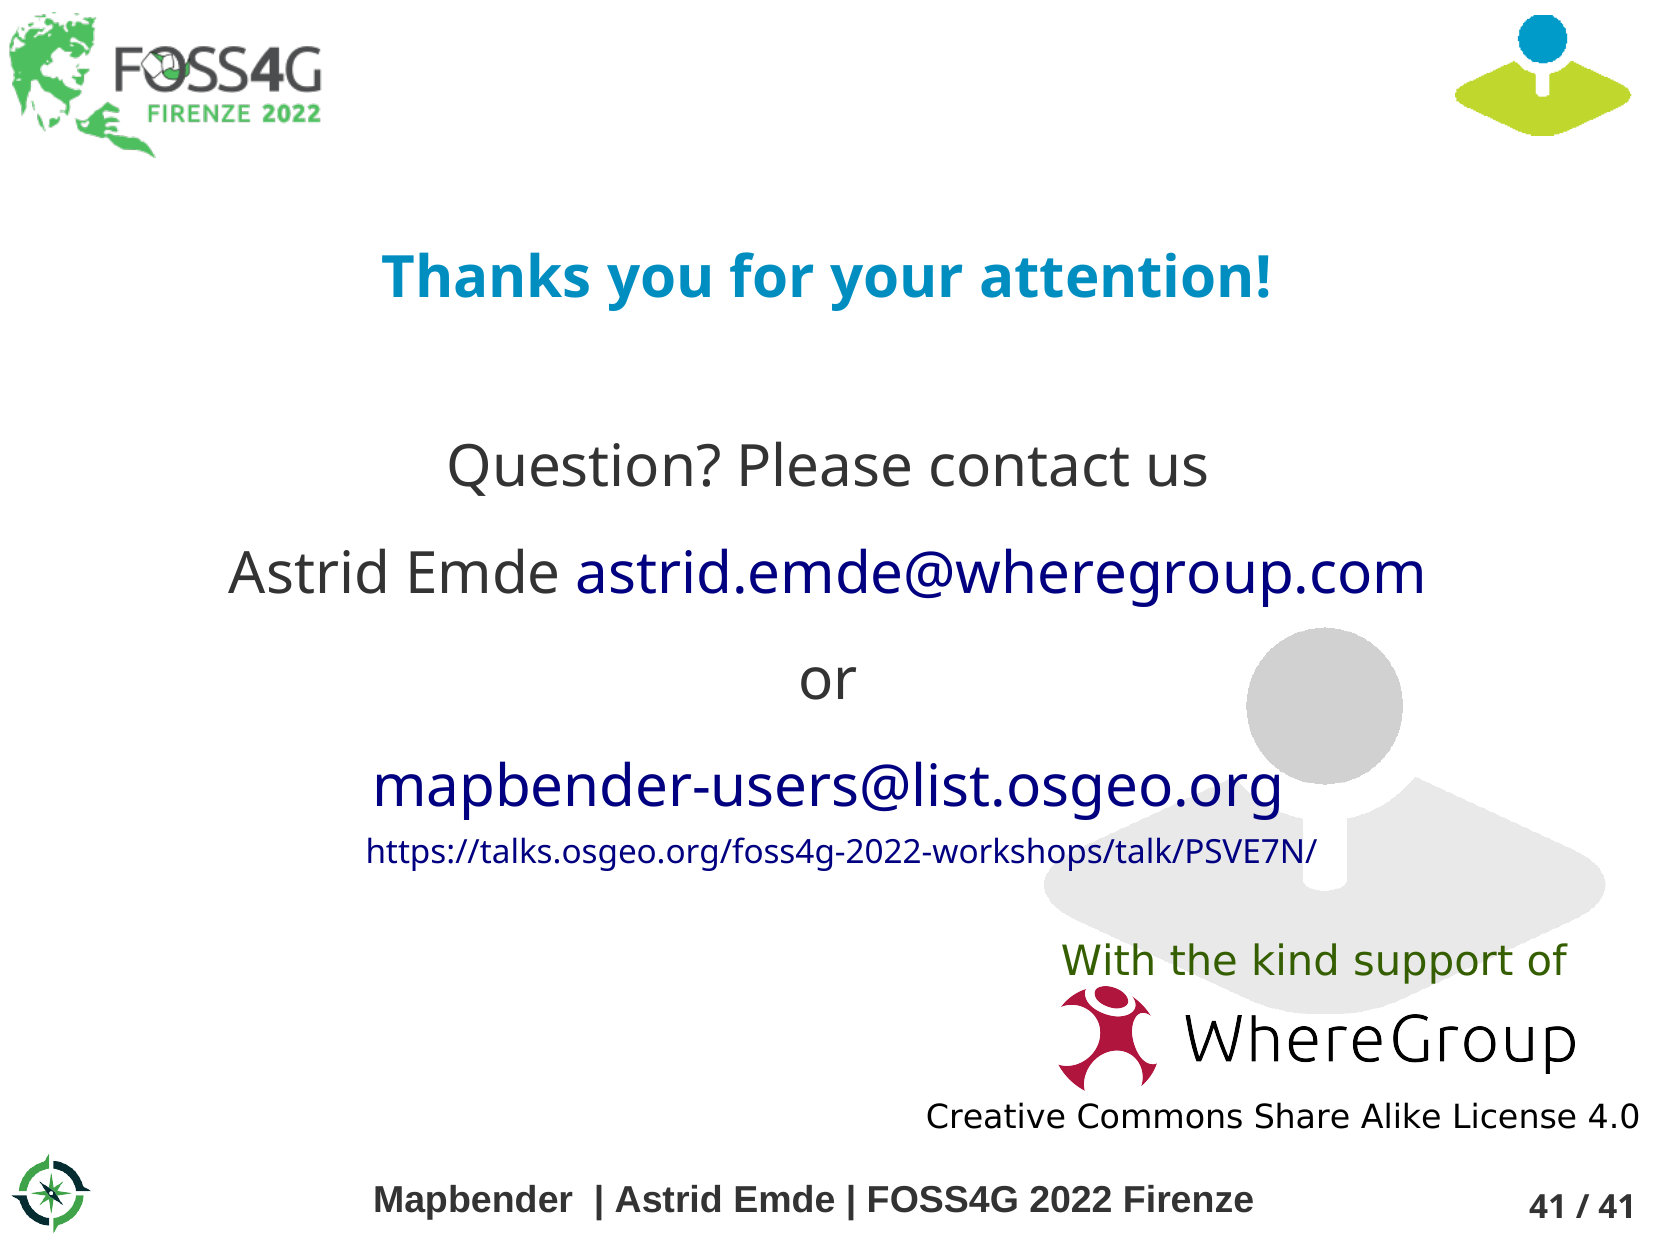

# Thanks you for your attention!
Question? Please contact us
Astrid Emde astrid.emde@wheregroup.com
or
mapbender-users@list.osgeo.org
https://talks.osgeo.org/foss4g-2022-workshops/talk/PSVE7N/
With the kind support of
Creative Commons Share Alike License 4.0